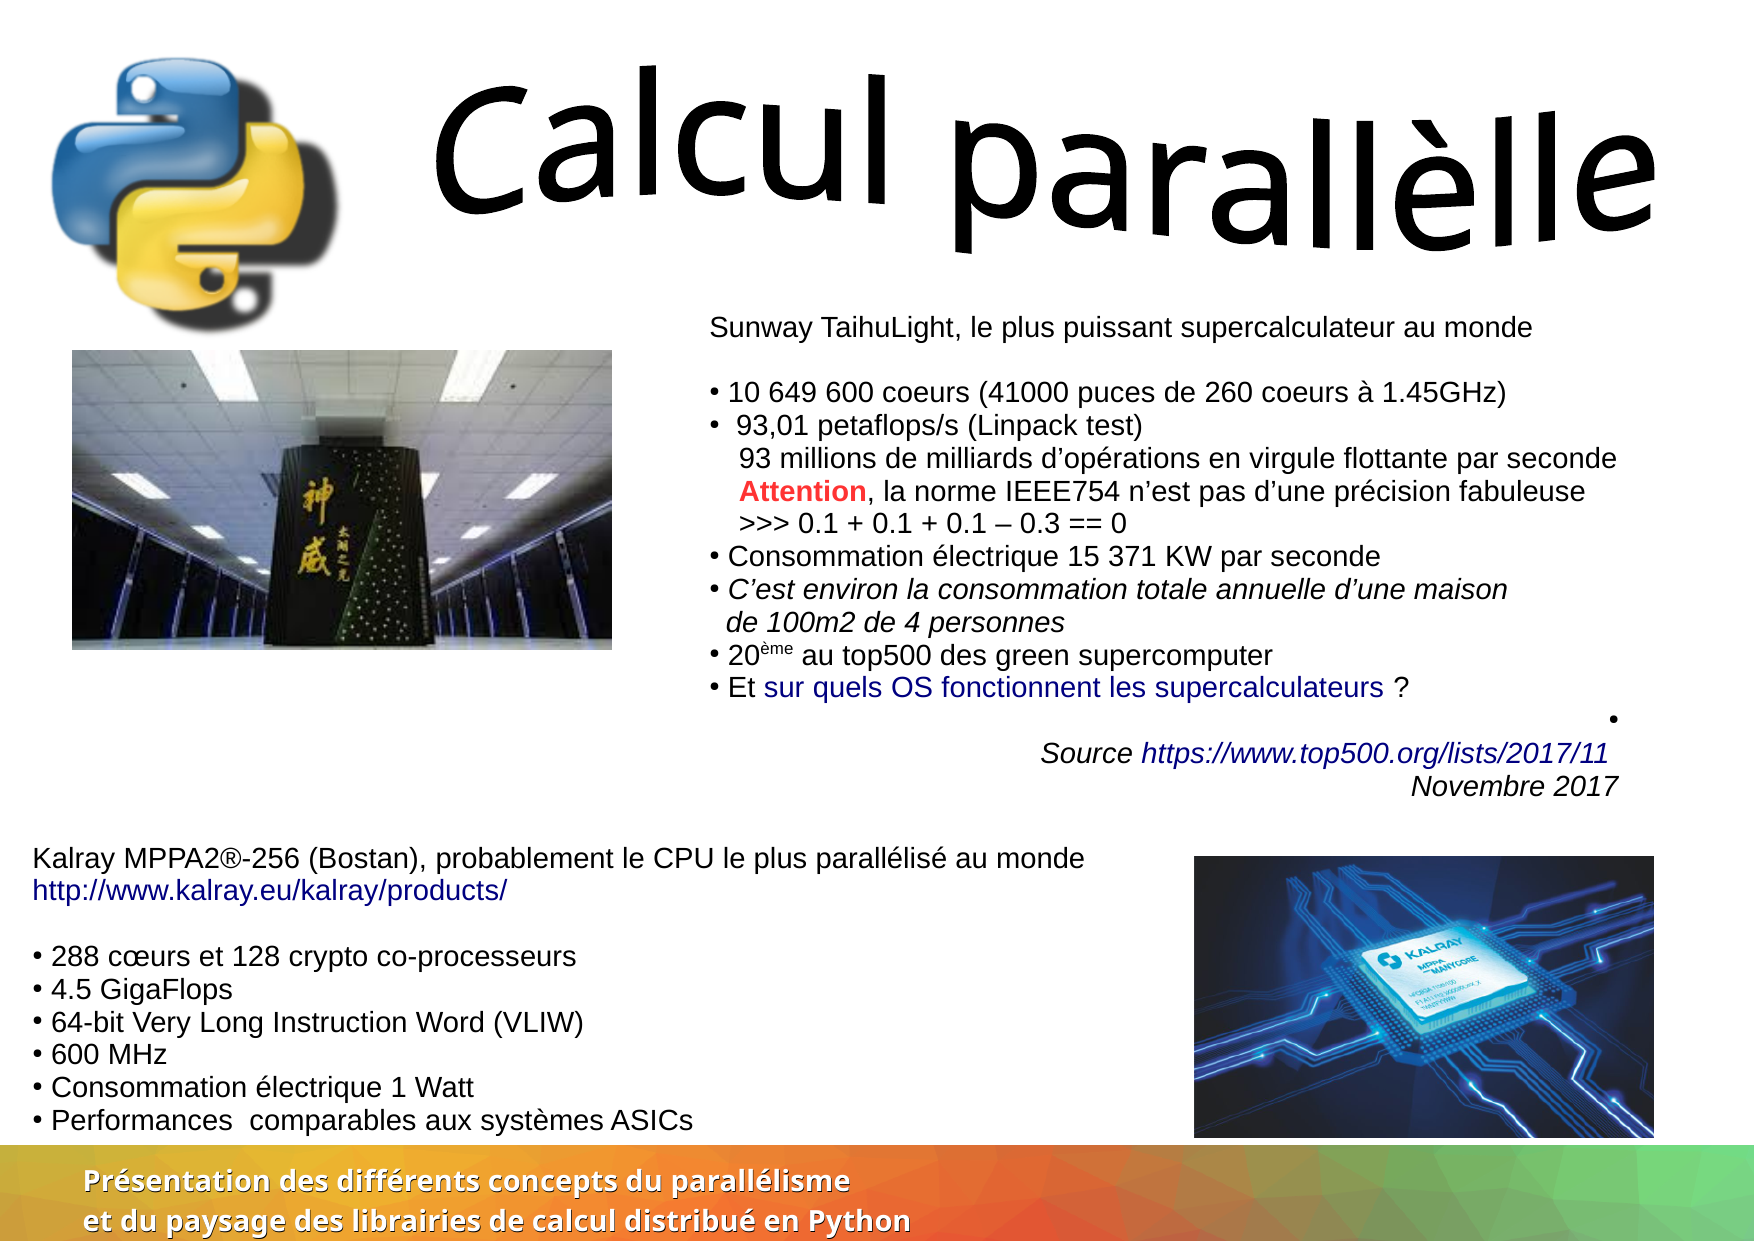

Calcul parallèlle
Sunway TaihuLight, le plus puissant supercalculateur au monde
 10 649 600 coeurs (41000 puces de 260 coeurs à 1.45GHz)
 93,01 petaflops/s (Linpack test)
93 millions de milliards d’opérations en virgule flottante par seconde
Attention, la norme IEEE754 n’est pas d’une précision fabuleuse
>>> 0.1 + 0.1 + 0.1 – 0.3 == 0
 Consommation électrique 15 371 KW par seconde
 C’est environ la consommation totale annuelle d’une maison
 de 100m2 de 4 personnes
 20ème au top500 des green supercomputer
 Et sur quels OS fonctionnent les supercalculateurs ?
Source https://www.top500.org/lists/2017/11
Novembre 2017
Kalray MPPA2®-256 (Bostan), probablement le CPU le plus parallélisé au monde
http://www.kalray.eu/kalray/products/
 288 cœurs et 128 crypto co-processeurs
 4.5 GigaFlops
 64-bit Very Long Instruction Word (VLIW)
 600 MHz
 Consommation électrique 1 Watt
 Performances comparables aux systèmes ASICs